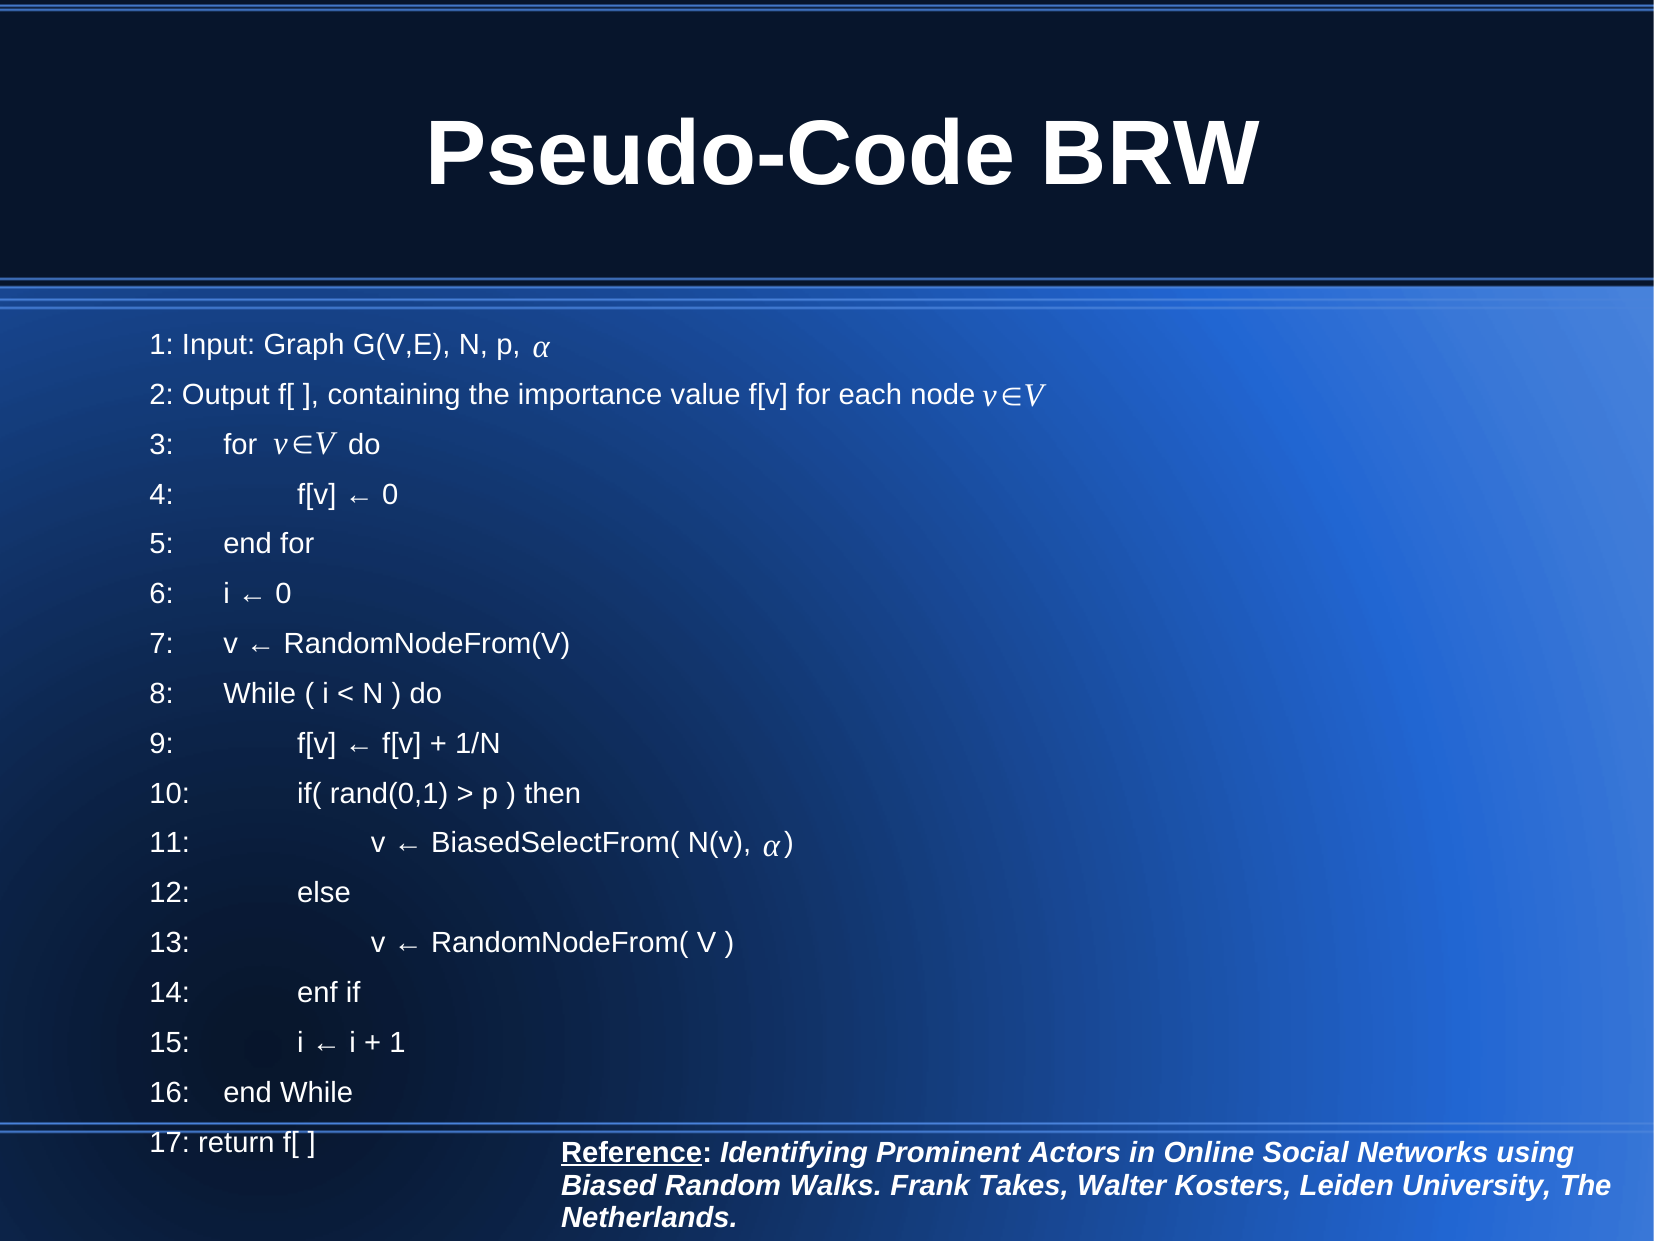

# Pseudo-Code BRW
1: Input: Graph G(V,E), N, p,
2: Output f[ ], containing the importance value f[v] for each node
3: 	for do
4: 		f[v] ← 0
5: 	end for
6: 	i ← 0
7: 	v ← RandomNodeFrom(V)
8: 	While ( i < N ) do
9: 		f[v] ← f[v] + 1/N
10:		if( rand(0,1) > p ) then
11:			v ← BiasedSelectFrom( N(v), )
12: 		else
13:			v ← RandomNodeFrom( V )
14:		enf if
15:		i ← i + 1
16: 	end While
17: return f[ ]
Reference: Identifying Prominent Actors in Online Social Networks using Biased Random Walks. Frank Takes, Walter Kosters, Leiden University, The Netherlands.